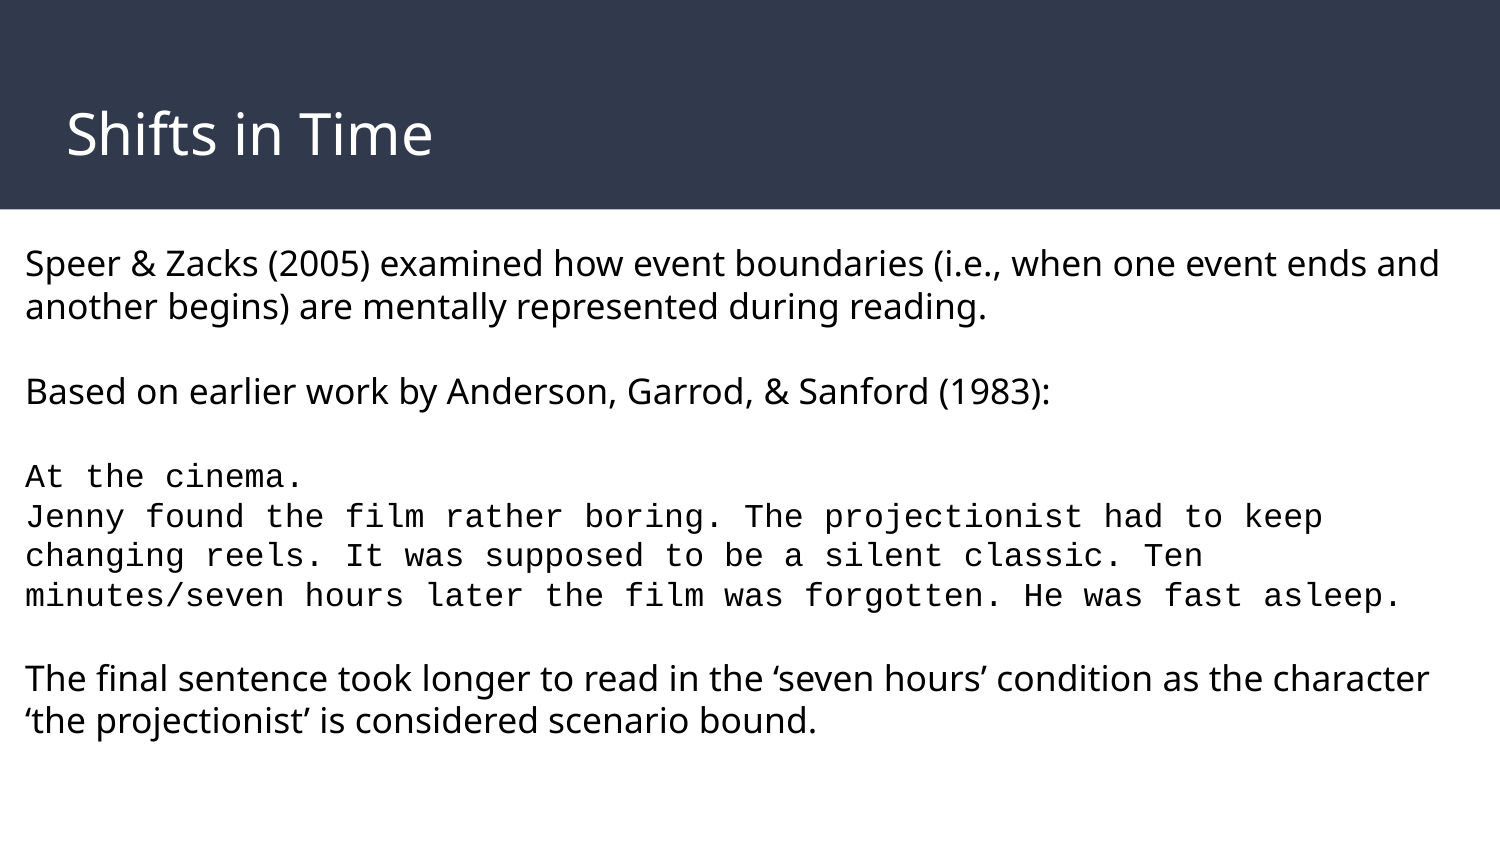

# Shifts in Time
Speer & Zacks (2005) examined how event boundaries (i.e., when one event ends and another begins) are mentally represented during reading.
Based on earlier work by Anderson, Garrod, & Sanford (1983):
At the cinema.
Jenny found the film rather boring. The projectionist had to keep changing reels. It was supposed to be a silent classic. Ten minutes/seven hours later the film was forgotten. He was fast asleep.
The final sentence took longer to read in the ‘seven hours’ condition as the character ‘the projectionist’ is considered scenario bound.